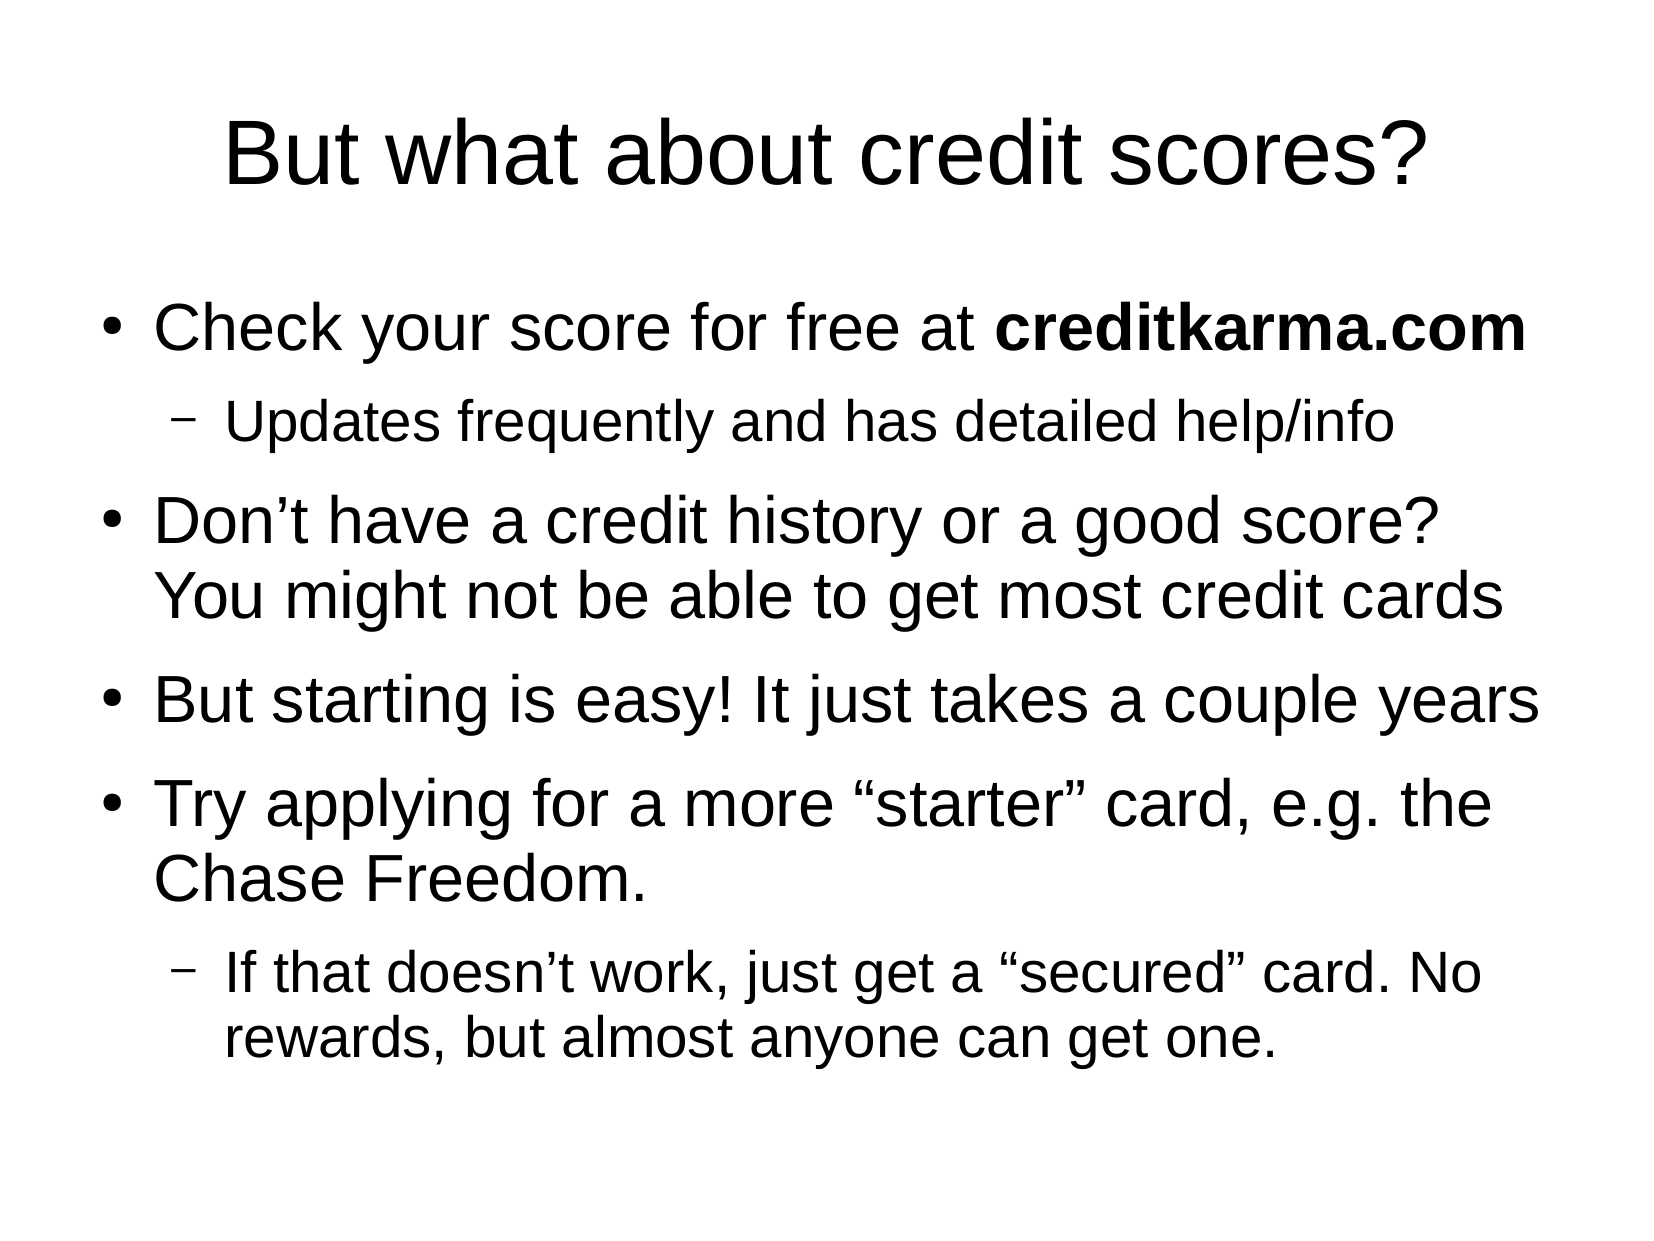

# But what about credit scores?
Check your score for free at creditkarma.com
Updates frequently and has detailed help/info
Don’t have a credit history or a good score? You might not be able to get most credit cards
But starting is easy! It just takes a couple years
Try applying for a more “starter” card, e.g. the Chase Freedom.
If that doesn’t work, just get a “secured” card. No rewards, but almost anyone can get one.